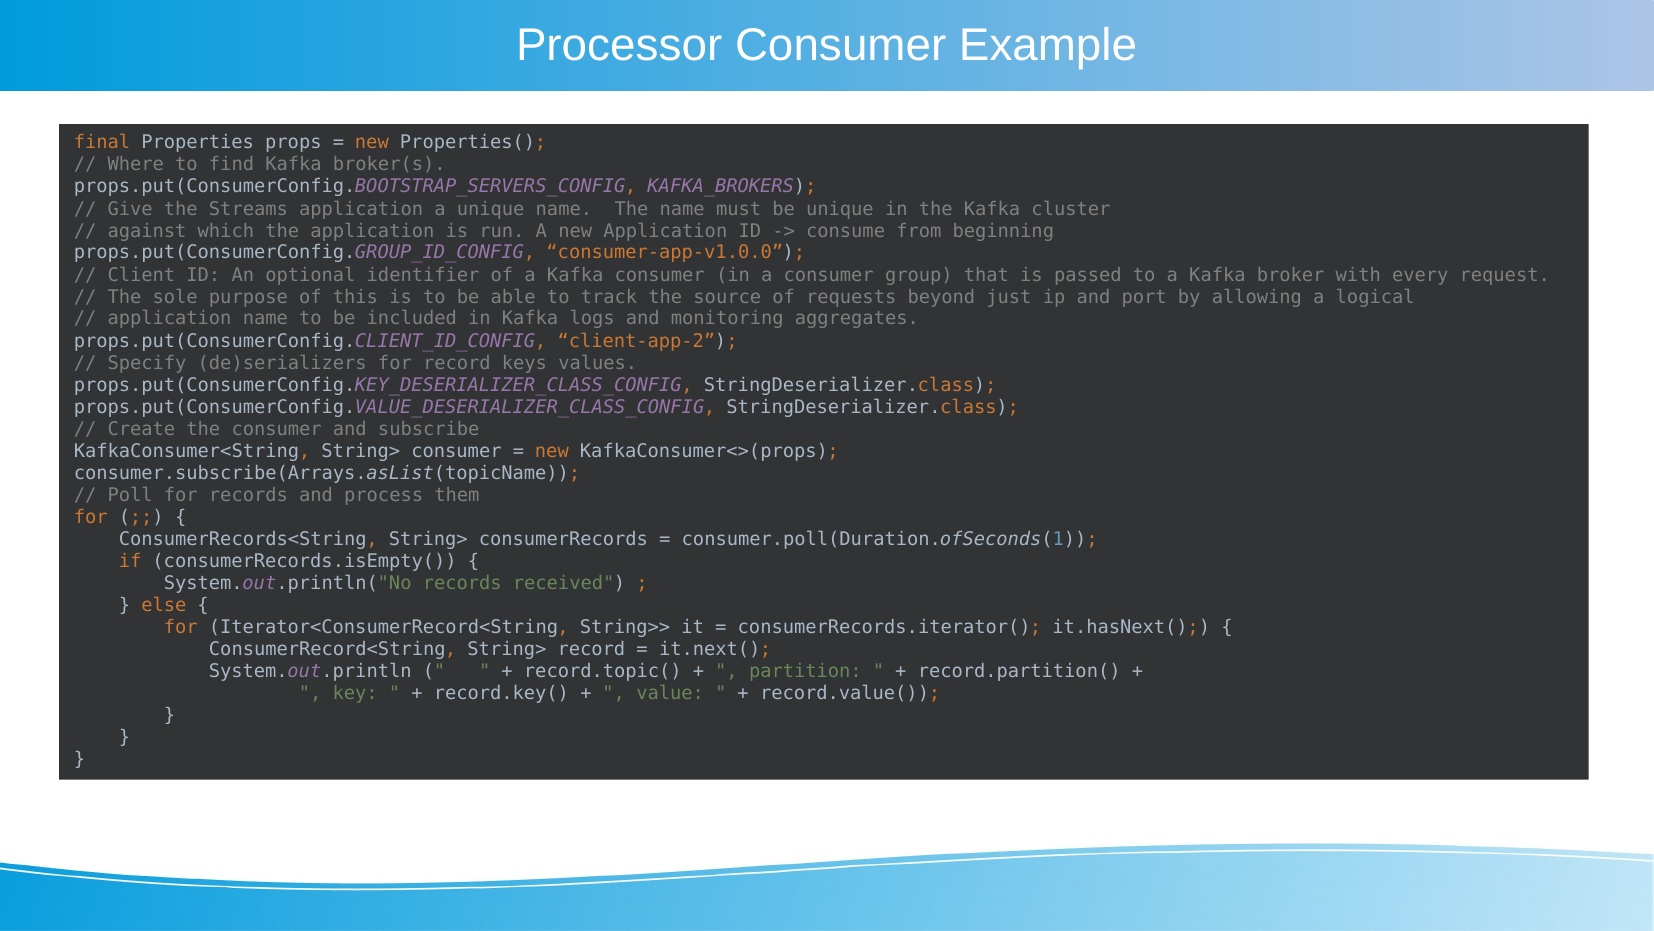

# Processor Consumer Example
final Properties props = new Properties();
// Where to find Kafka broker(s).
props.put(ConsumerConfig.BOOTSTRAP_SERVERS_CONFIG, KAFKA_BROKERS);
// Give the Streams application a unique name. The name must be unique in the Kafka cluster
// against which the application is run. A new Application ID -> consume from beginning
props.put(ConsumerConfig.GROUP_ID_CONFIG, “consumer-app-v1.0.0”);
// Client ID: An optional identifier of a Kafka consumer (in a consumer group) that is passed to a Kafka broker with every request.
// The sole purpose of this is to be able to track the source of requests beyond just ip and port by allowing a logical
// application name to be included in Kafka logs and monitoring aggregates.
props.put(ConsumerConfig.CLIENT_ID_CONFIG, “client-app-2”);
// Specify (de)serializers for record keys values.
props.put(ConsumerConfig.KEY_DESERIALIZER_CLASS_CONFIG, StringDeserializer.class);
props.put(ConsumerConfig.VALUE_DESERIALIZER_CLASS_CONFIG, StringDeserializer.class);
// Create the consumer and subscribe
KafkaConsumer<String, String> consumer = new KafkaConsumer<>(props);
consumer.subscribe(Arrays.asList(topicName));
// Poll for records and process them
for (;;) {
 ConsumerRecords<String, String> consumerRecords = consumer.poll(Duration.ofSeconds(1));
 if (consumerRecords.isEmpty()) {
 System.out.println("No records received") ;
 } else {
 for (Iterator<ConsumerRecord<String, String>> it = consumerRecords.iterator(); it.hasNext();) {
 ConsumerRecord<String, String> record = it.next();
 System.out.println (" " + record.topic() + ", partition: " + record.partition() +
 ", key: " + record.key() + ", value: " + record.value());
 }
 }
}